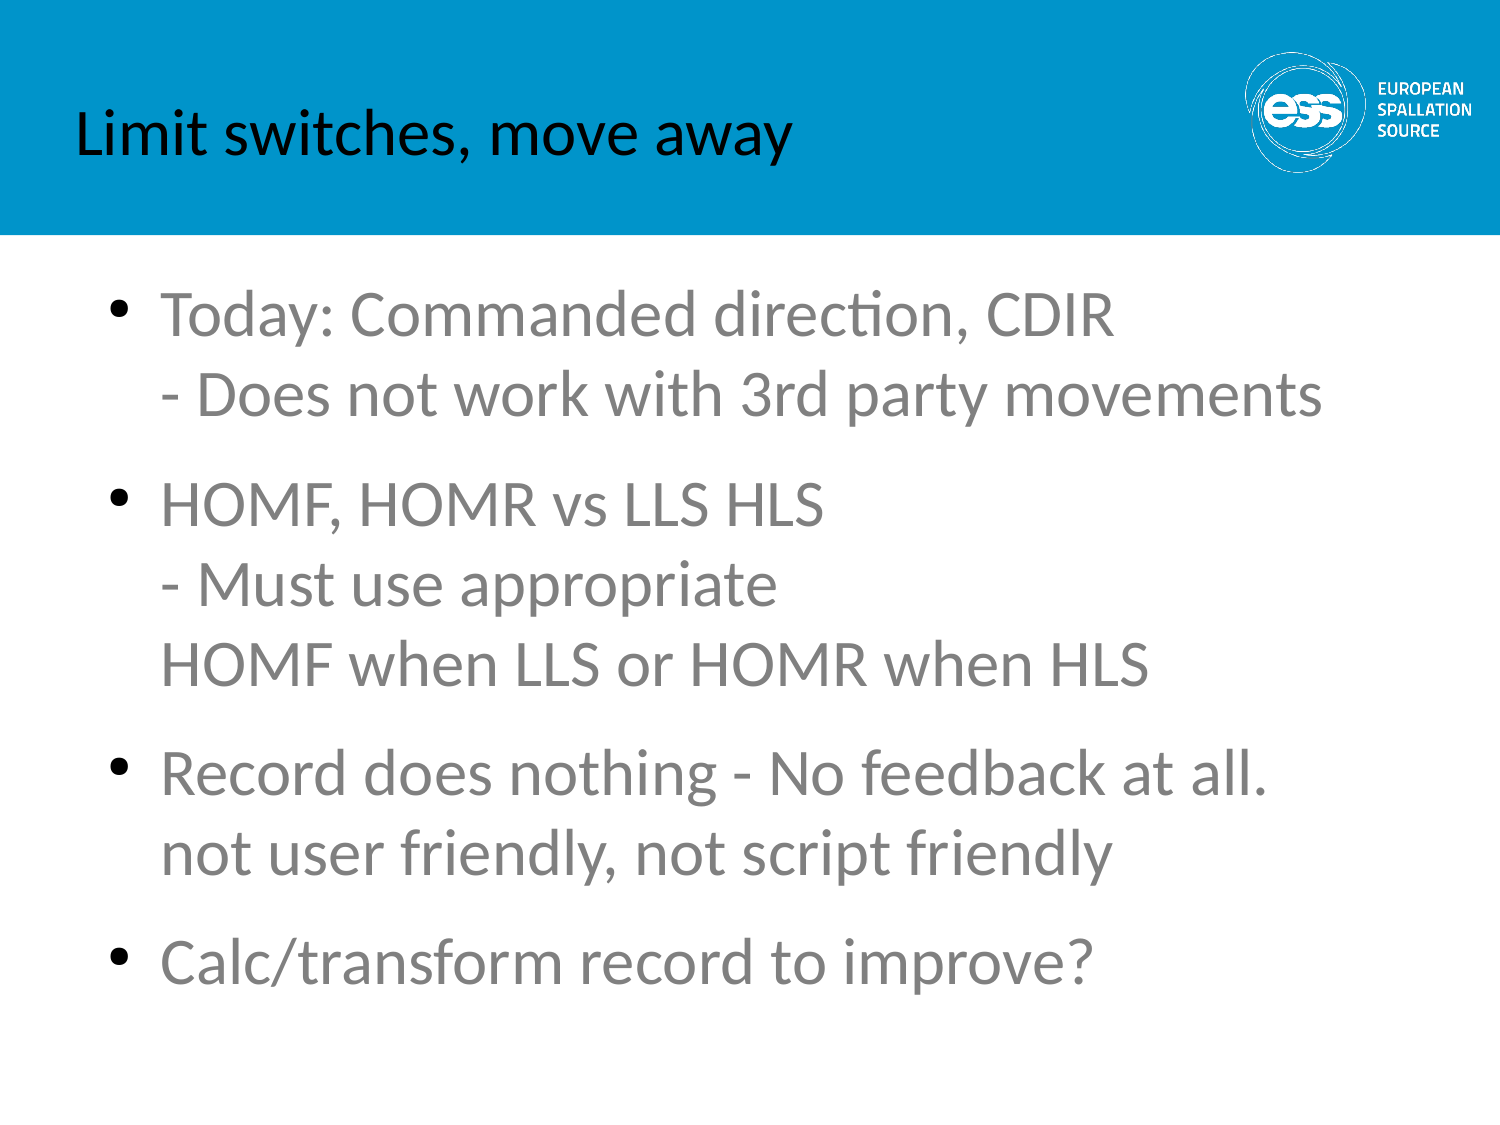

# Limit switches, move away
Today: Commanded direction, CDIR
- Does not work with 3rd party movements
HOMF, HOMR vs LLS HLS
- Must use appropriate
HOMF when LLS or HOMR when HLS
Record does nothing - No feedback at all.
not user friendly, not script friendly
Calc/transform record to improve?